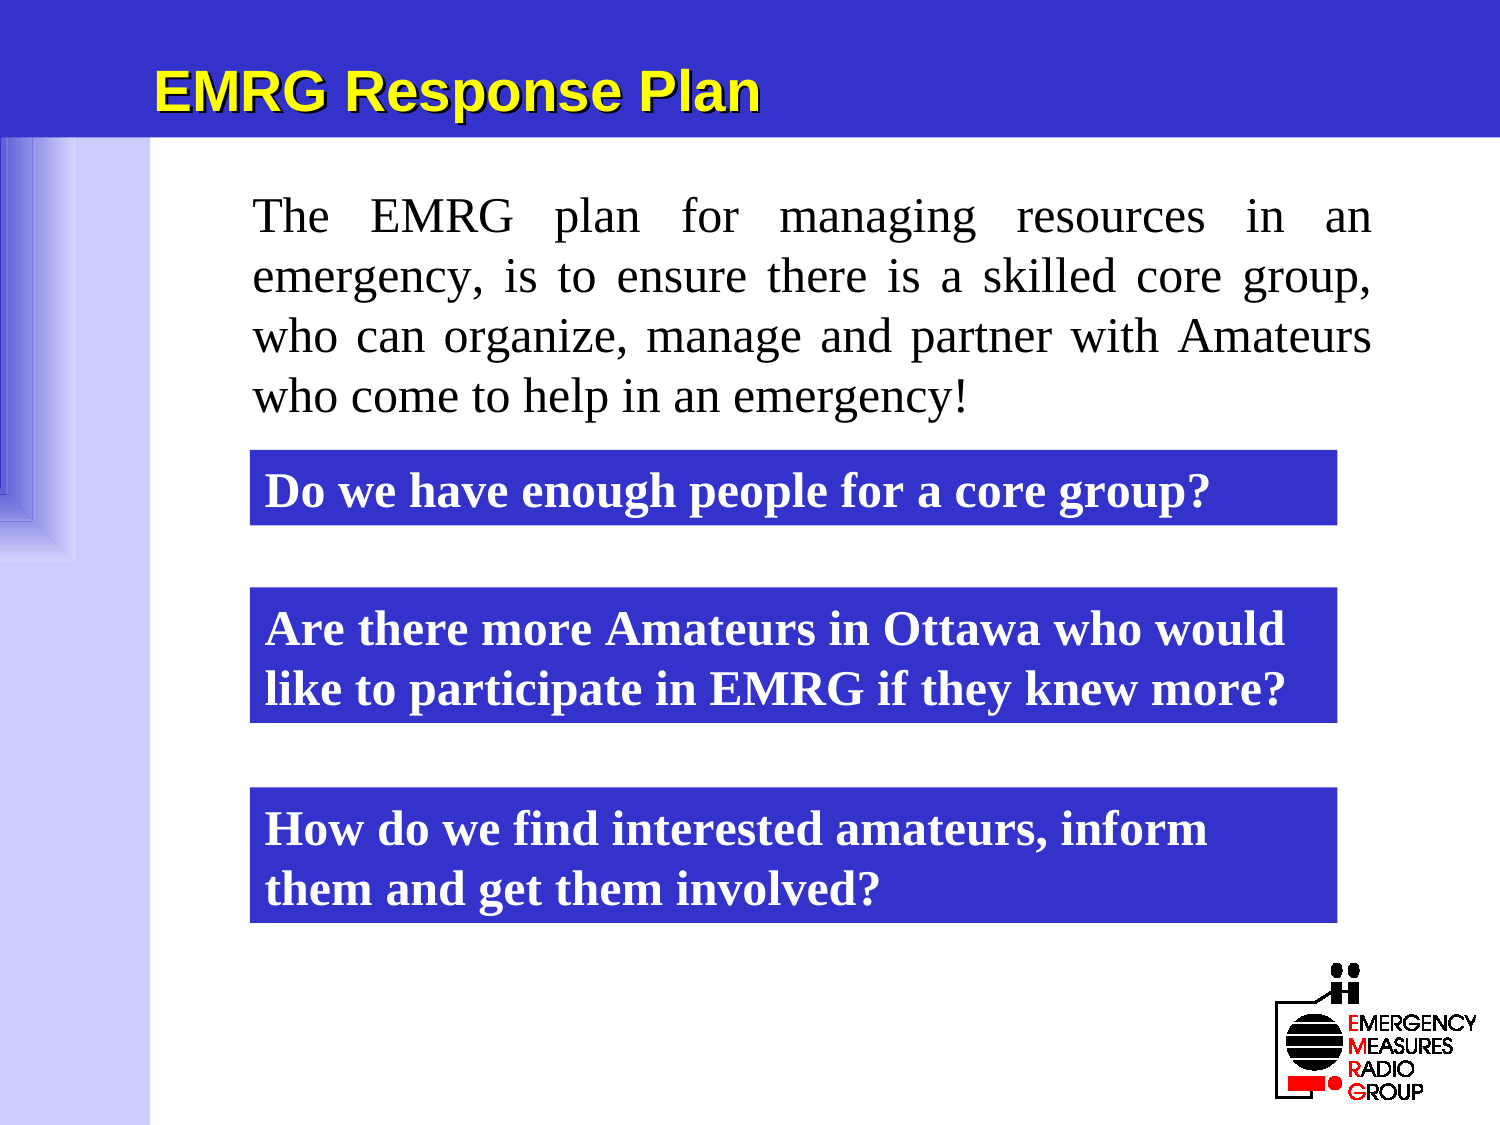

EMRG Response Plan
The EMRG plan for managing resources in an emergency, is to ensure there is a skilled core group, who can organize, manage and partner with Amateurs who come to help in an emergency!
Do we have enough people for a core group?
Are there more Amateurs in Ottawa who would like to participate in EMRG if they knew more?
How do we find interested amateurs, inform them and get them involved?